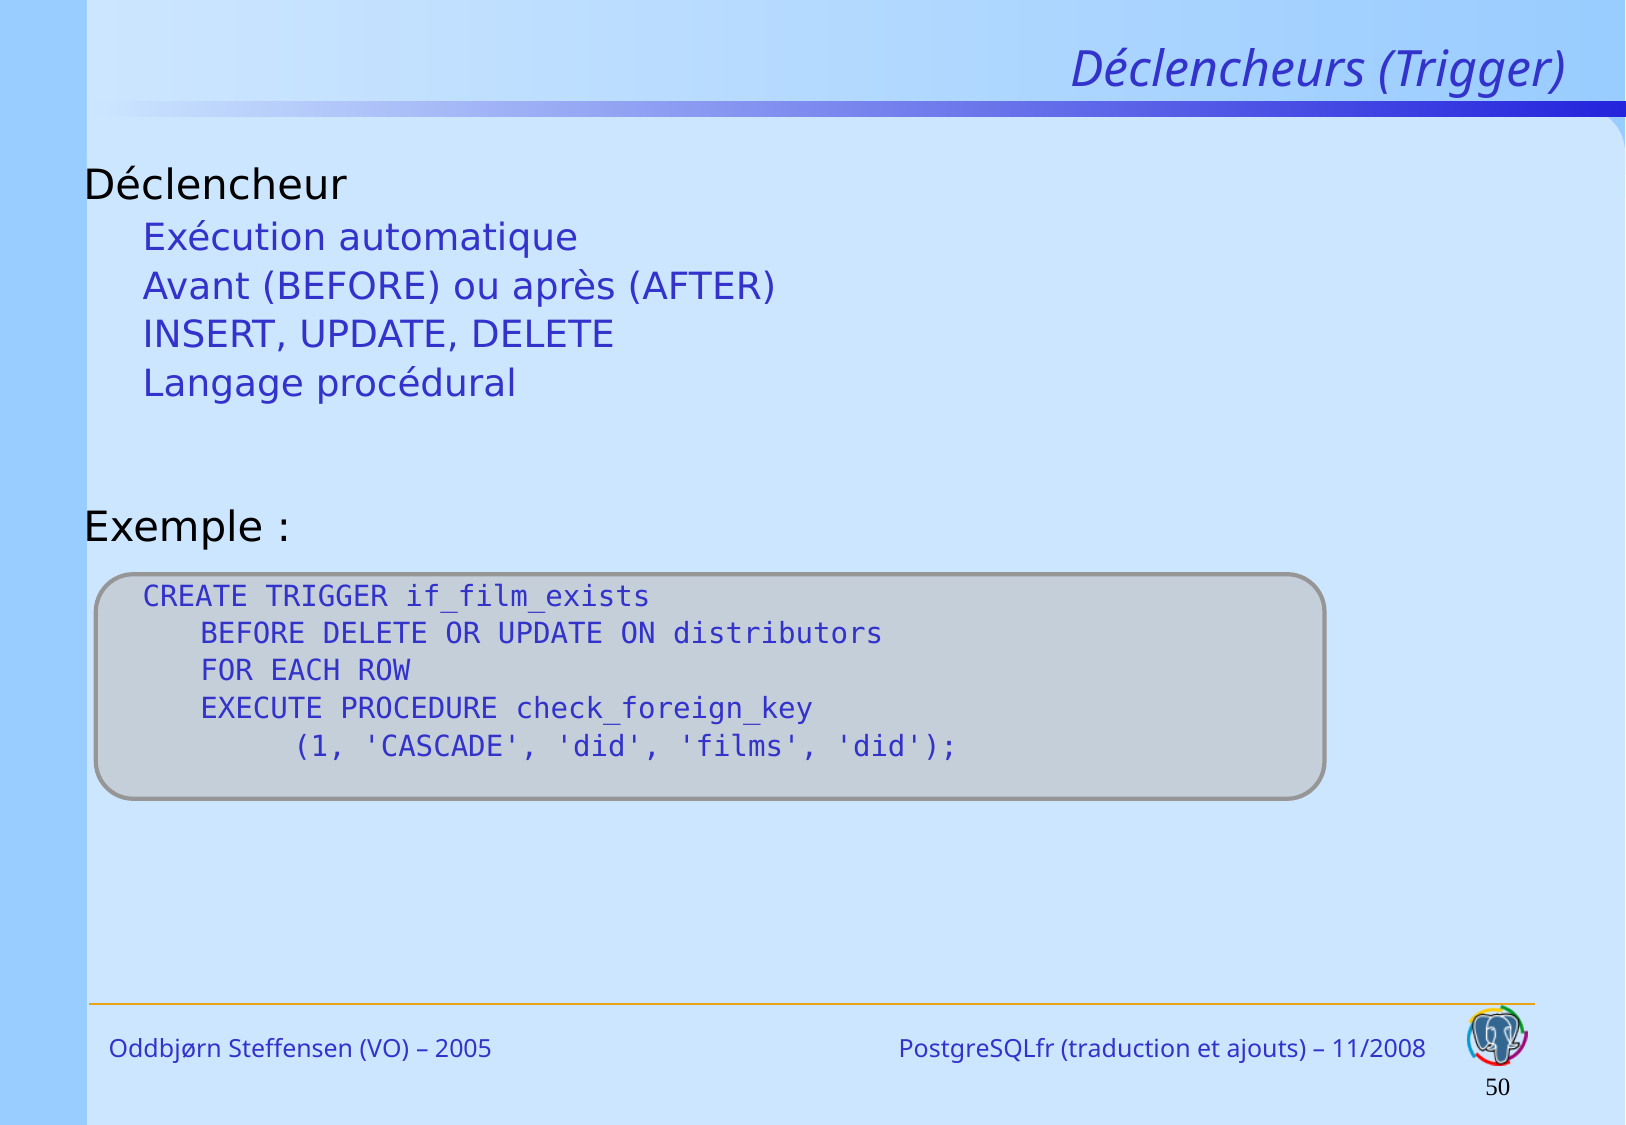

# Déclencheurs (Trigger)
Déclencheur
Exécution automatique
Avant (BEFORE) ou après (AFTER)
INSERT, UPDATE, DELETE
Langage procédural
Exemple :
CREATE TRIGGER if_film_exists
BEFORE DELETE OR UPDATE ON distributors
FOR EACH ROW
EXECUTE PROCEDURE check_foreign_key
		(1, 'CASCADE', 'did', 'films', 'did');